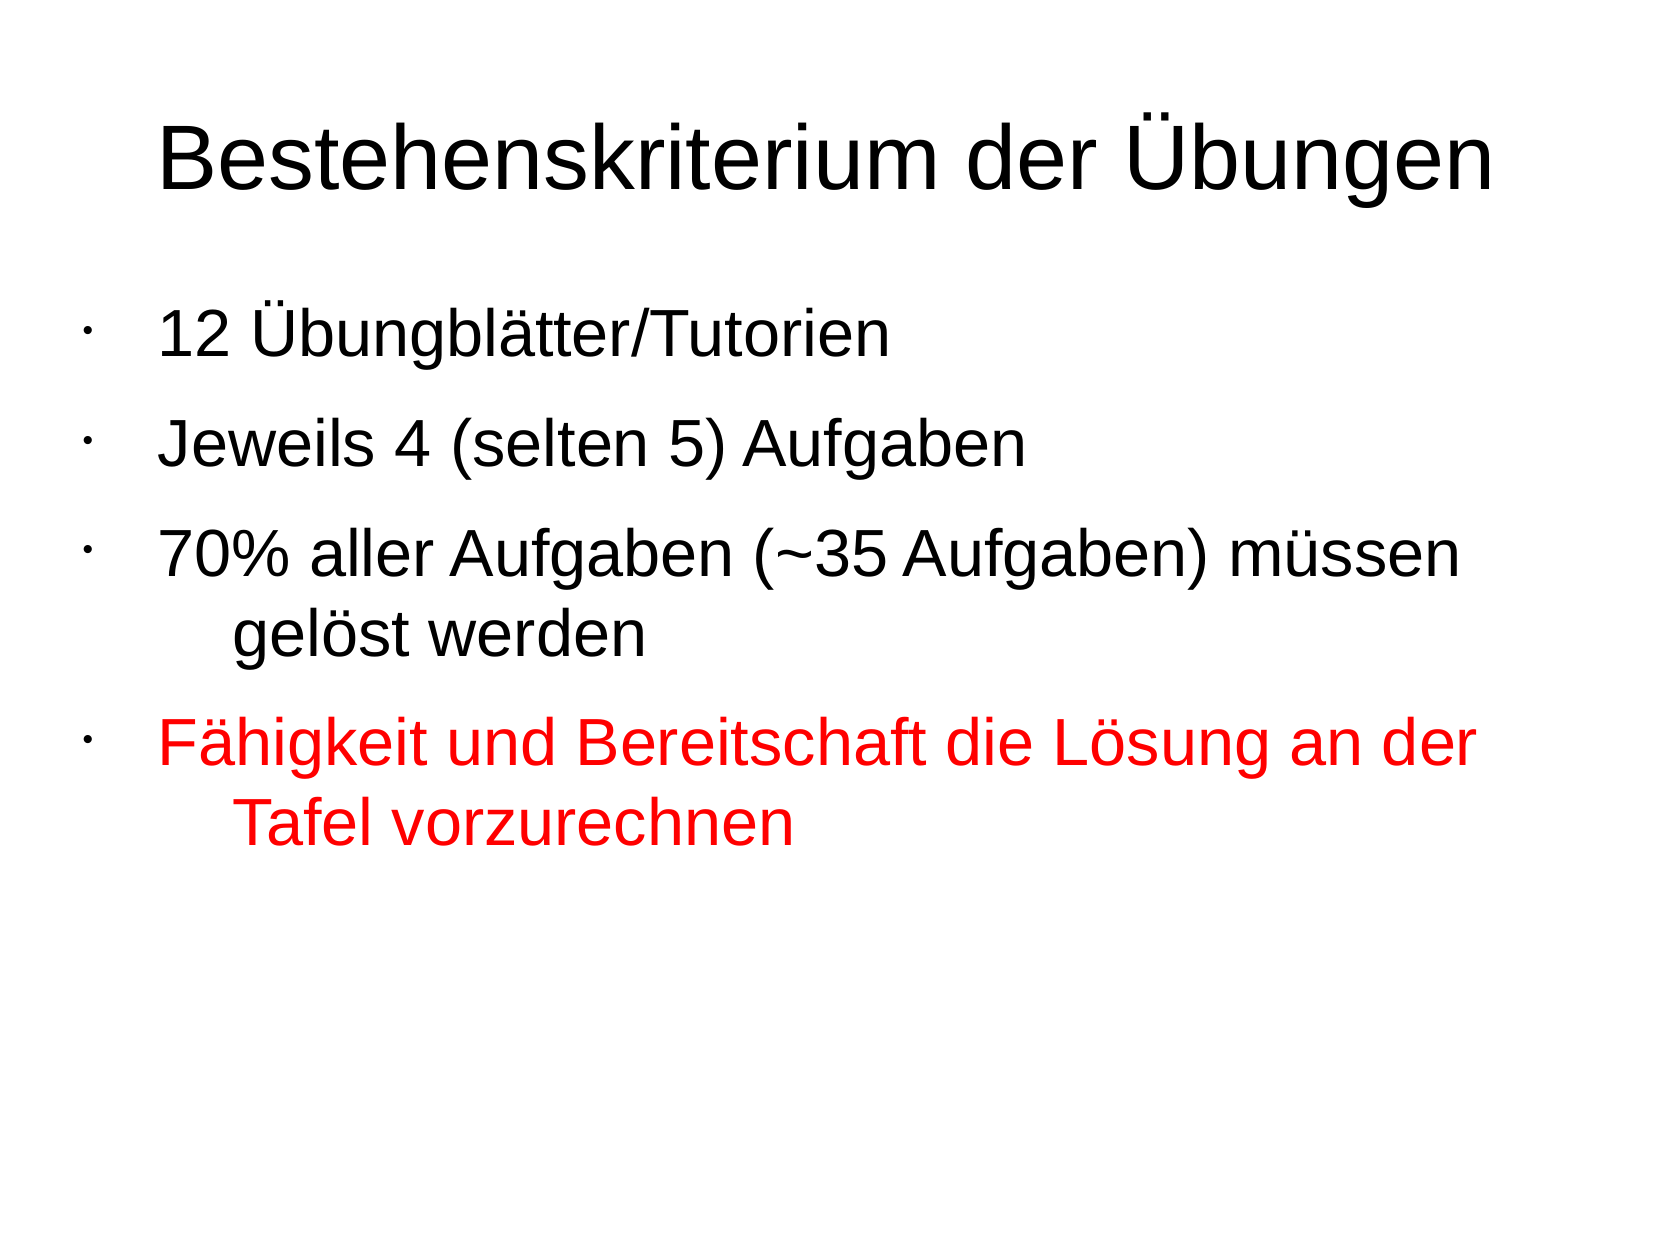

# Bestehenskriterium der Übungen
12 Übungblätter/Tutorien
Jeweils 4 (selten 5) Aufgaben
70% aller Aufgaben (~35 Aufgaben) müssen gelöst werden
Fähigkeit und Bereitschaft die Lösung an der Tafel vorzurechnen